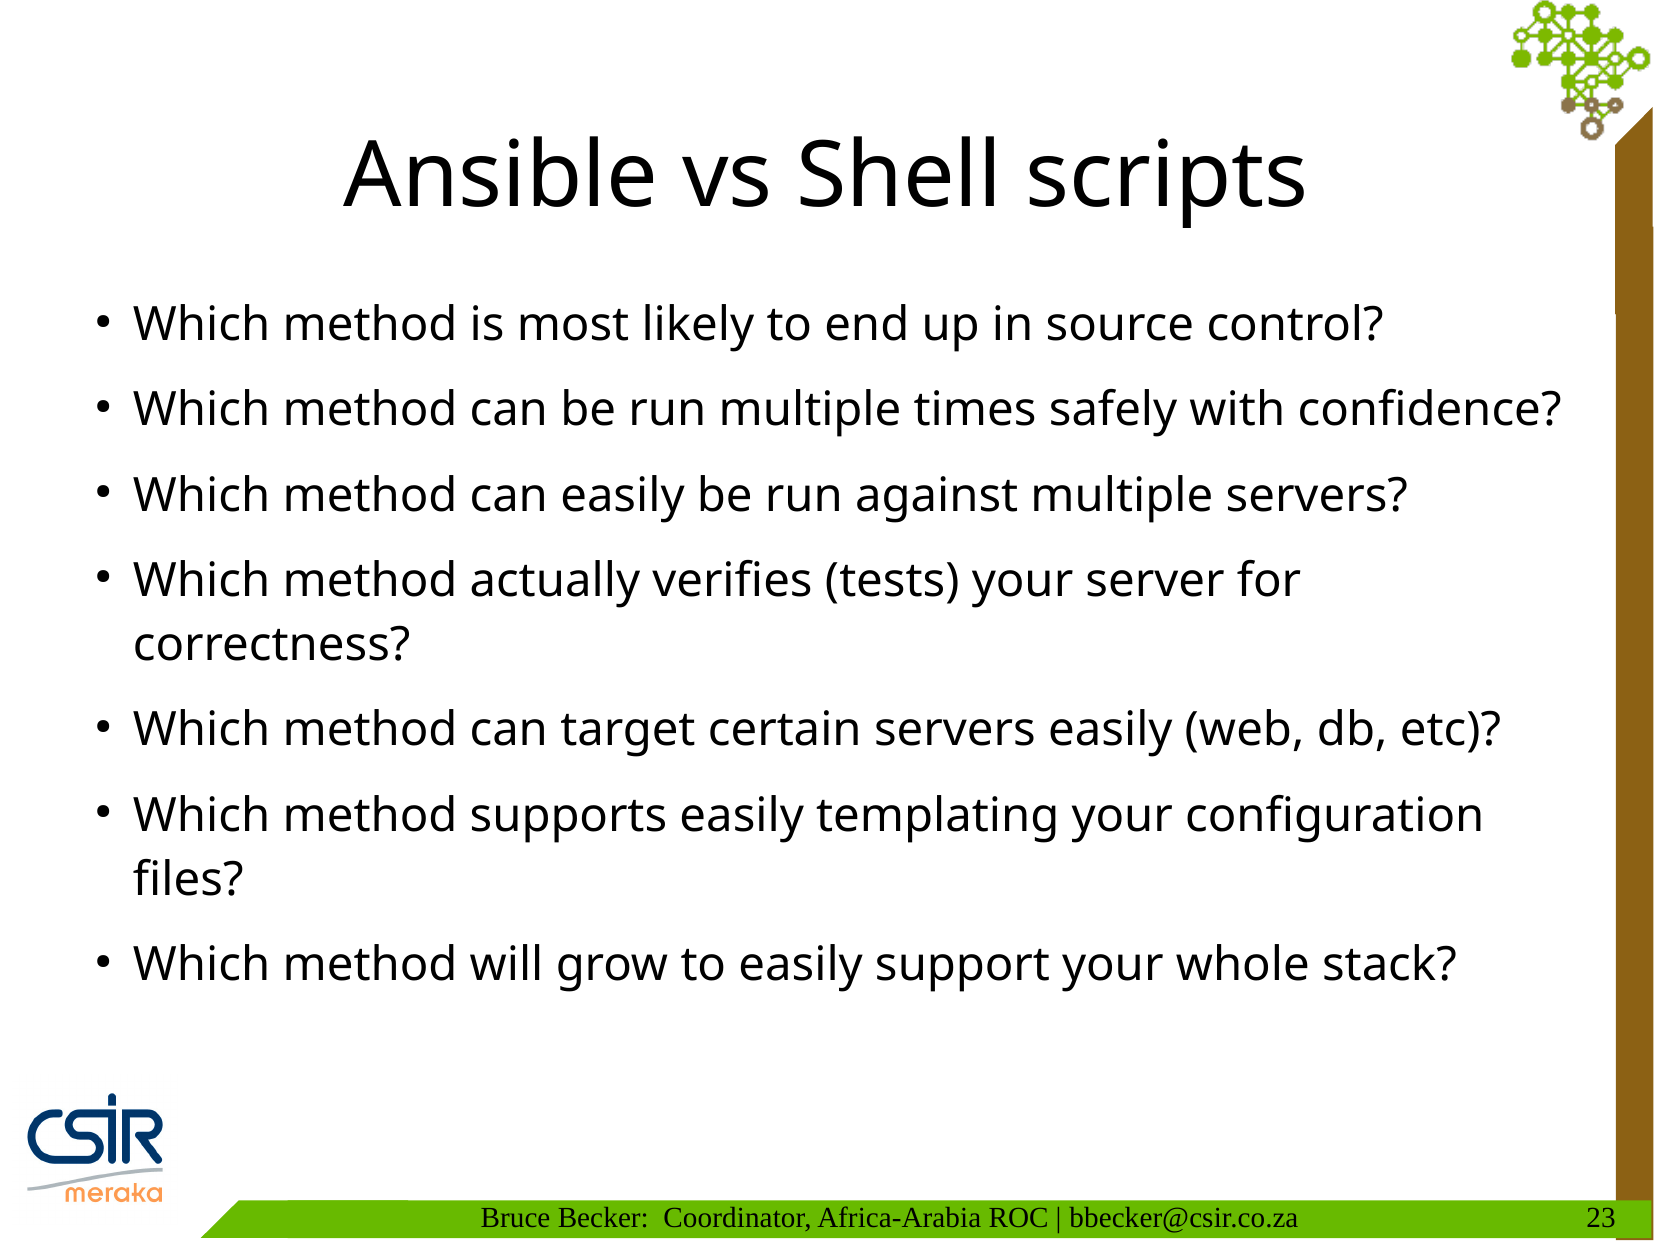

# Ansible vs Shell scripts
Which method is most likely to end up in source control?
Which method can be run multiple times safely with confidence?
Which method can easily be run against multiple servers?
Which method actually verifies (tests) your server for correctness?
Which method can target certain servers easily (web, db, etc)?
Which method supports easily templating your configuration files?
Which method will grow to easily support your whole stack?
23